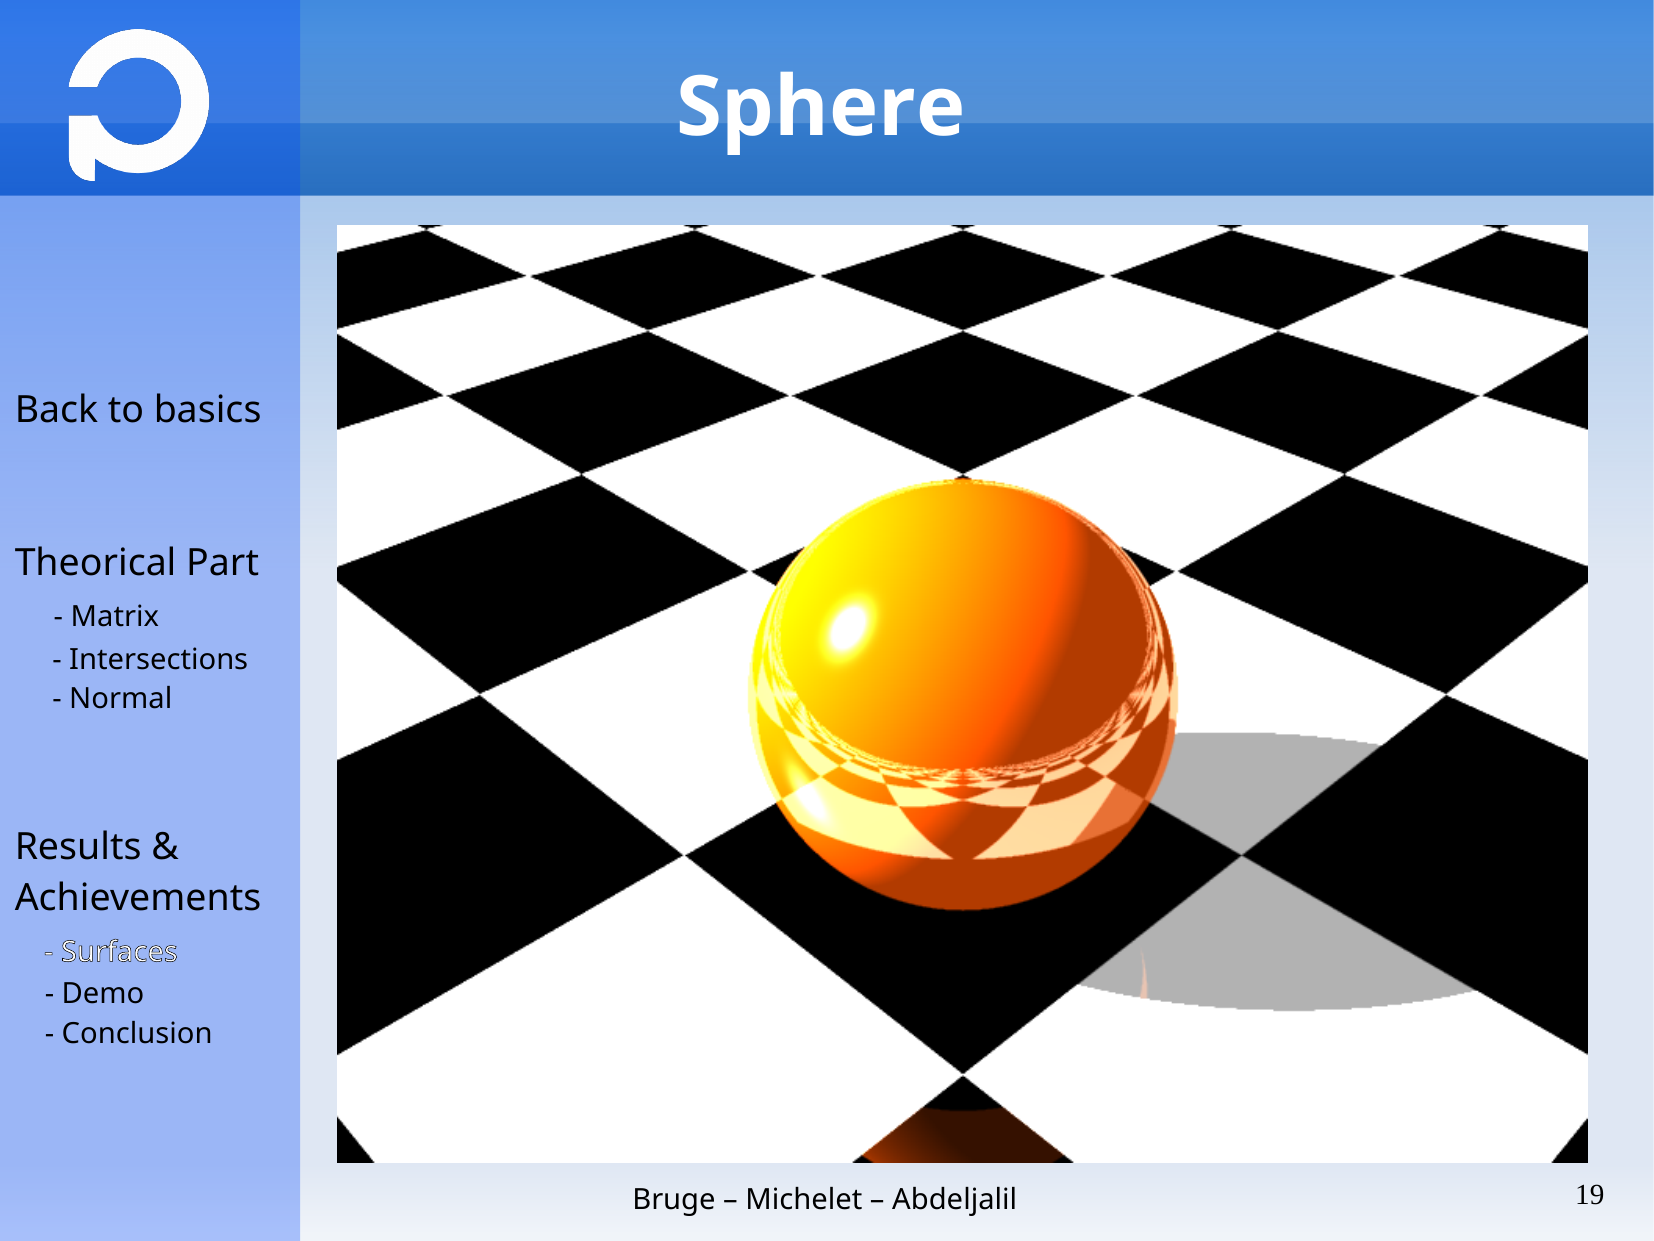

Back to basics
Theorical Part
 - Matrix
 - Intersections
 - Normal
Results & Achievements - Surfaces
 - Demo
 - Conclusion
# Sphere
Bruge – Michelet – Abdeljalil